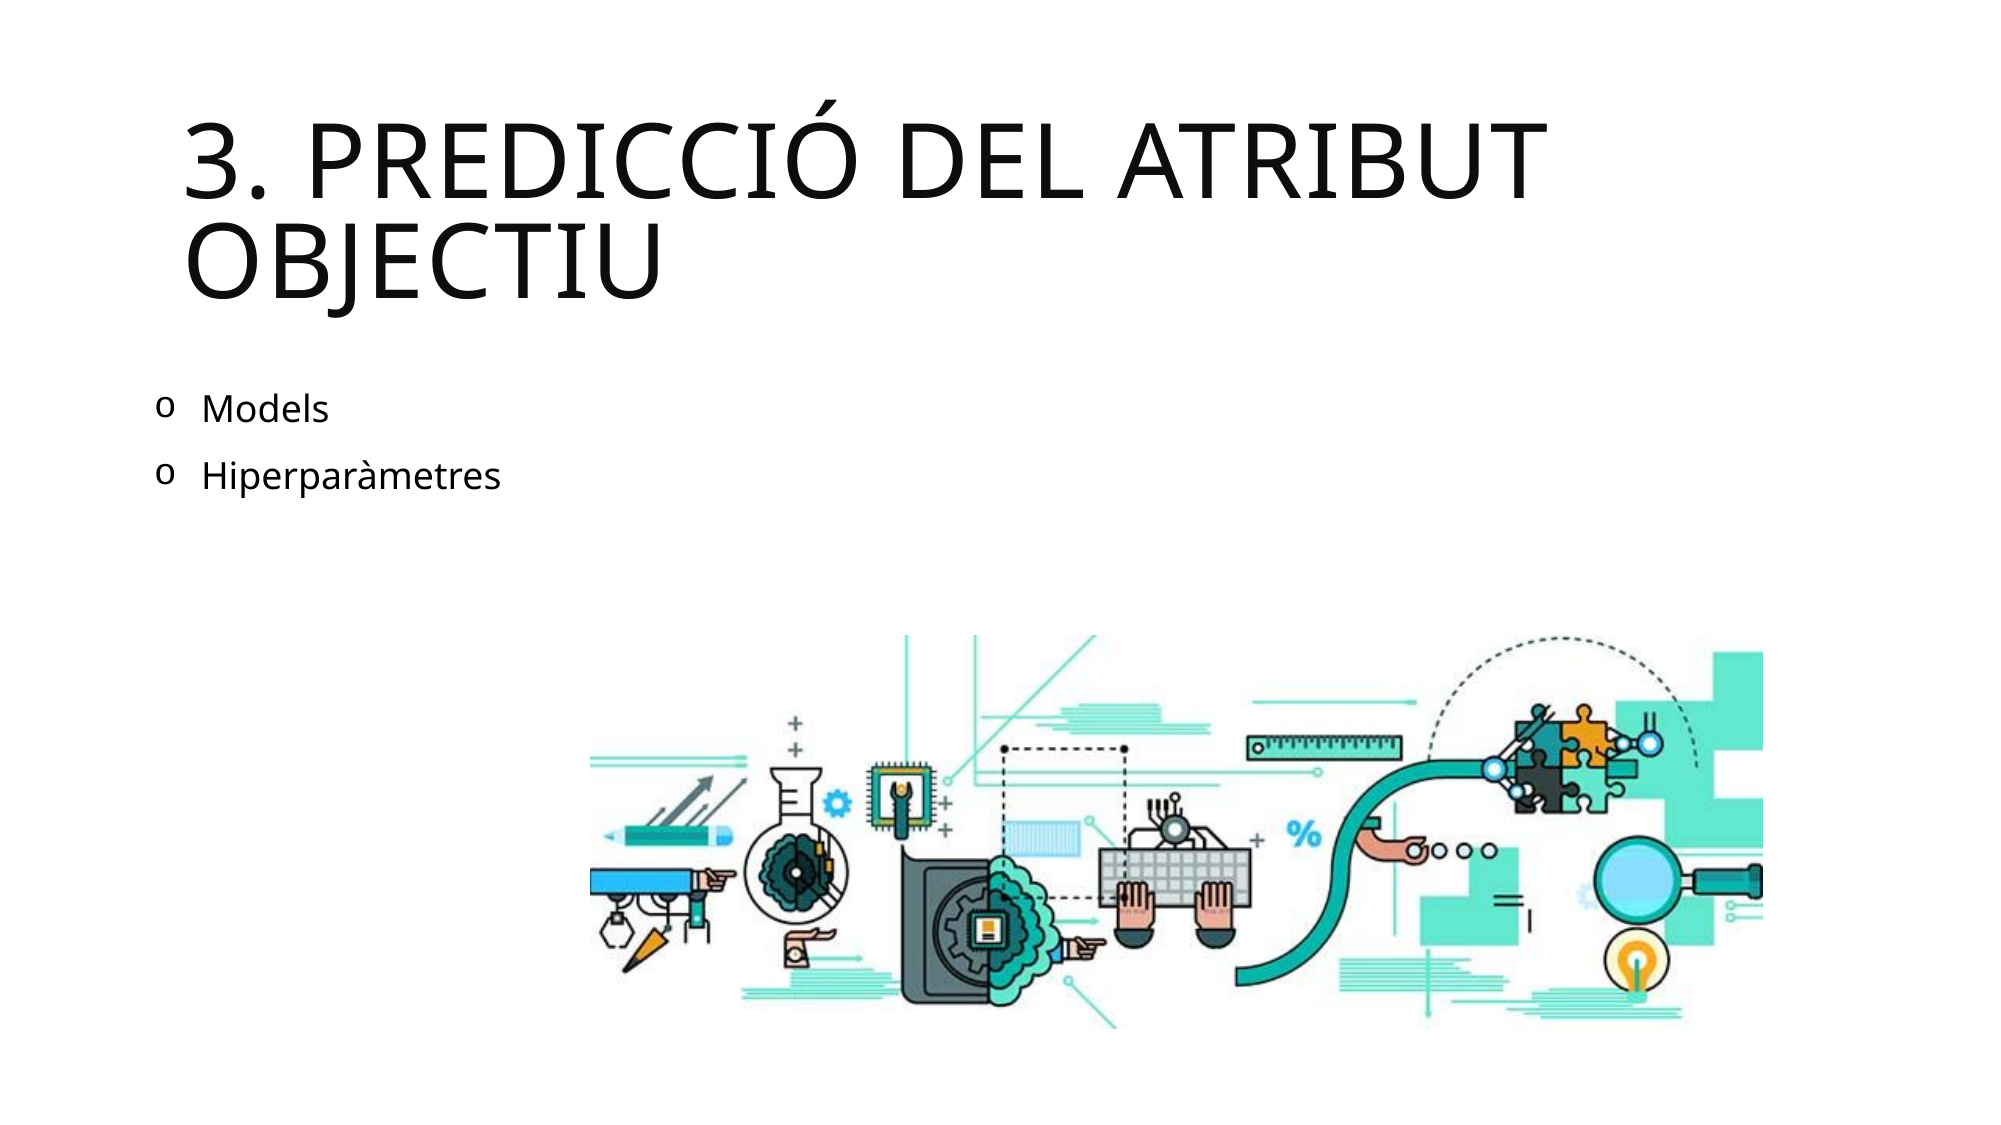

# 3. Predicció del atribut objectiu
Models
Hiperparàmetres